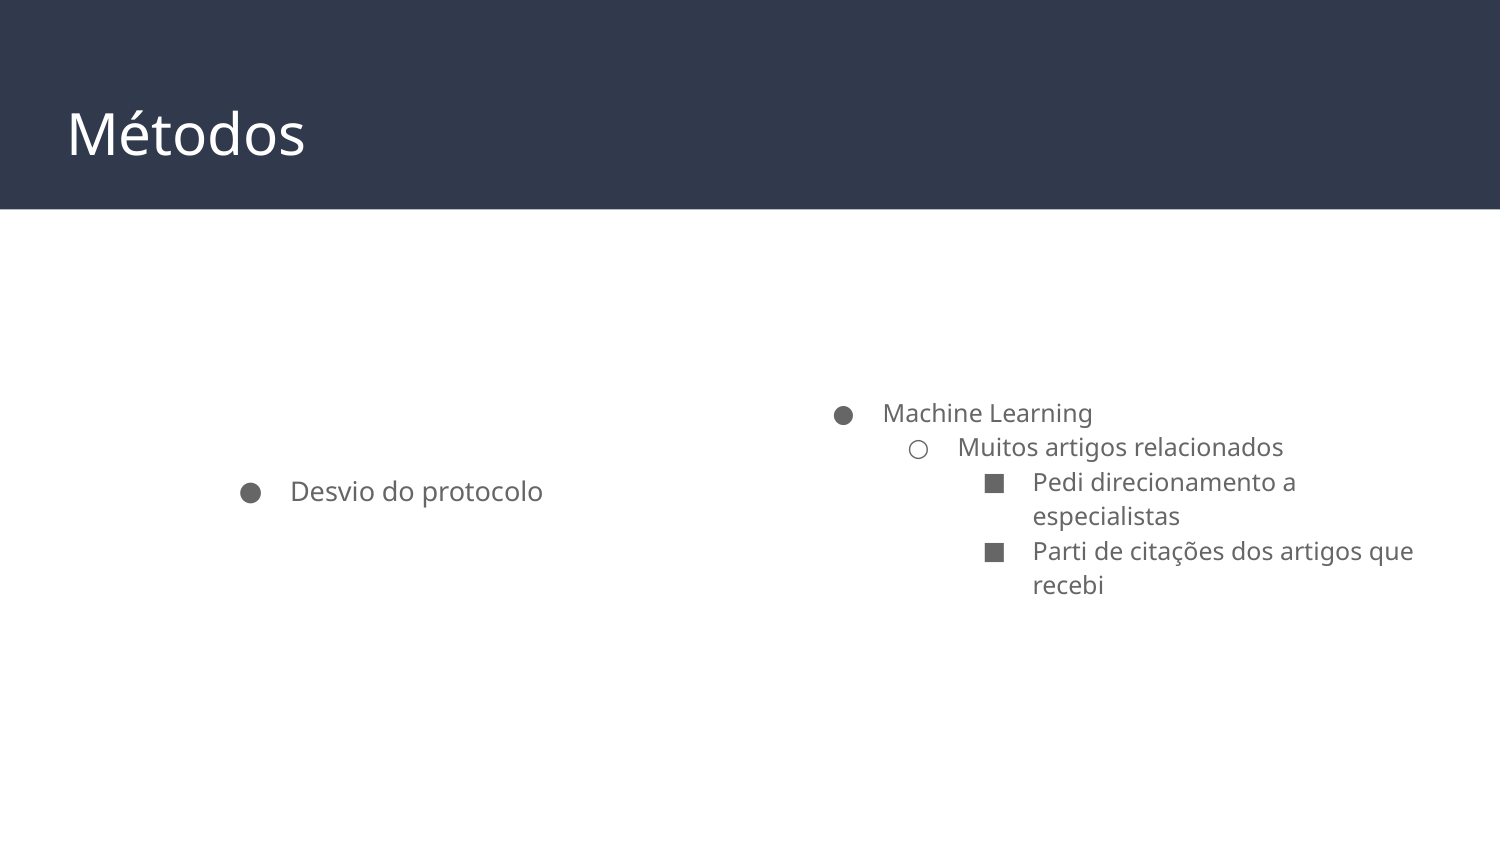

# Métodos
Desvio do protocolo
Machine Learning
Muitos artigos relacionados
Pedi direcionamento a especialistas
Parti de citações dos artigos que recebi